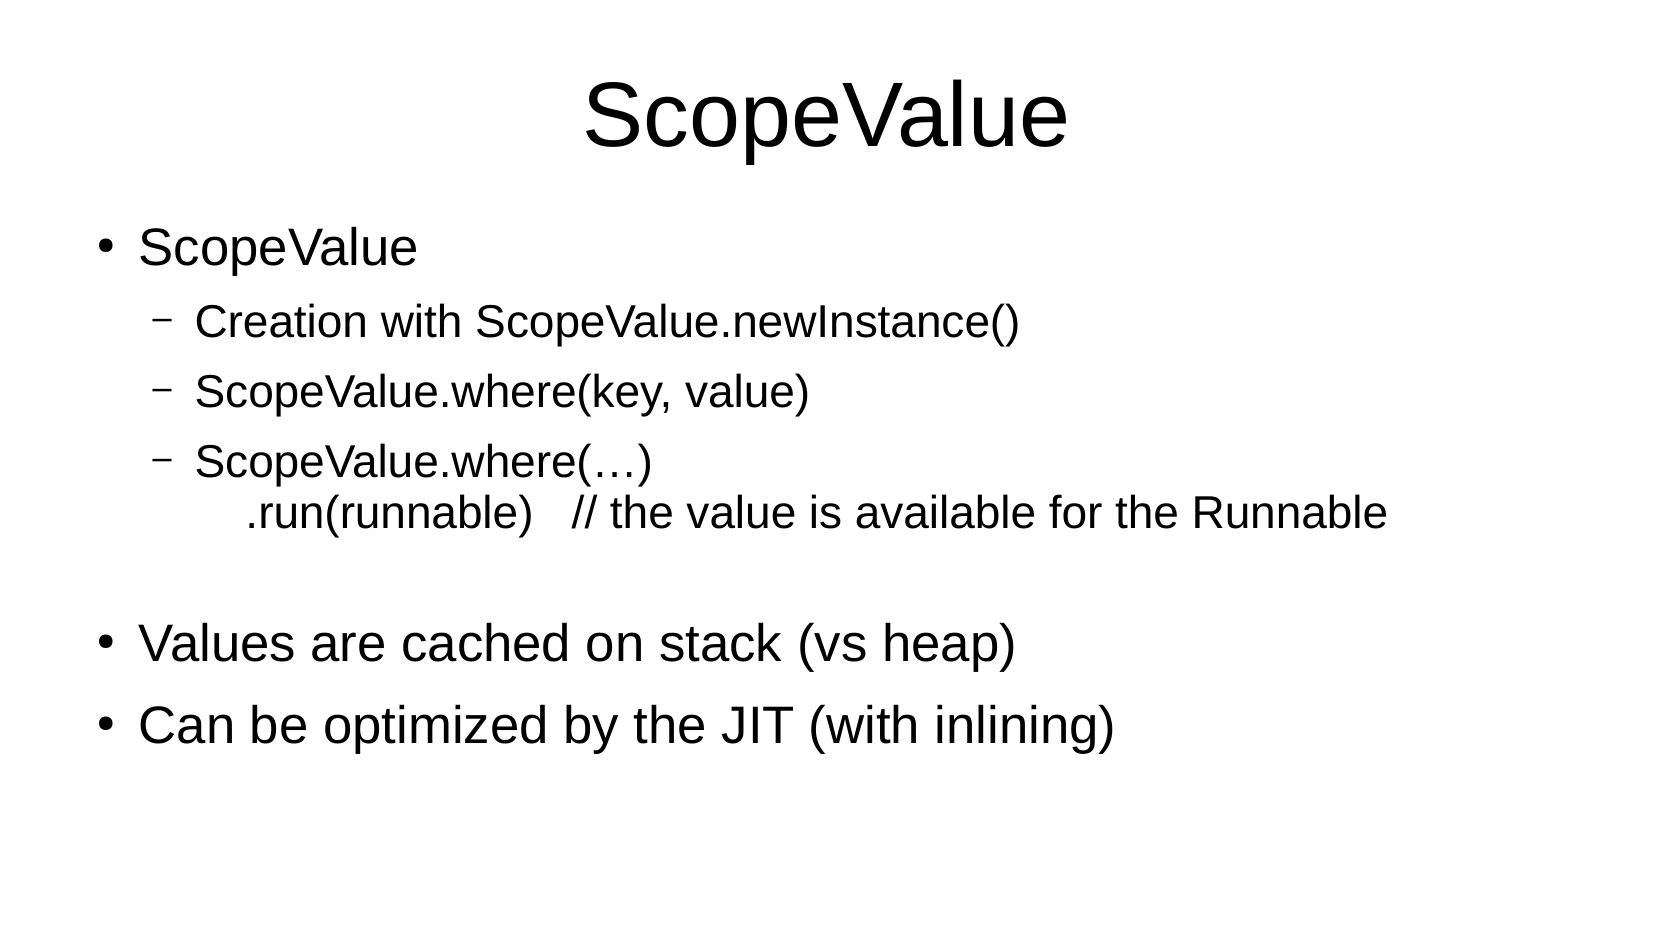

# ScopeValue
ScopeValue
Creation with ScopeValue.newInstance()
ScopeValue.where(key, value)
ScopeValue.where(…)
 .run(runnable) // the value is available for the Runnable
Values are cached on stack (vs heap)
Can be optimized by the JIT (with inlining)